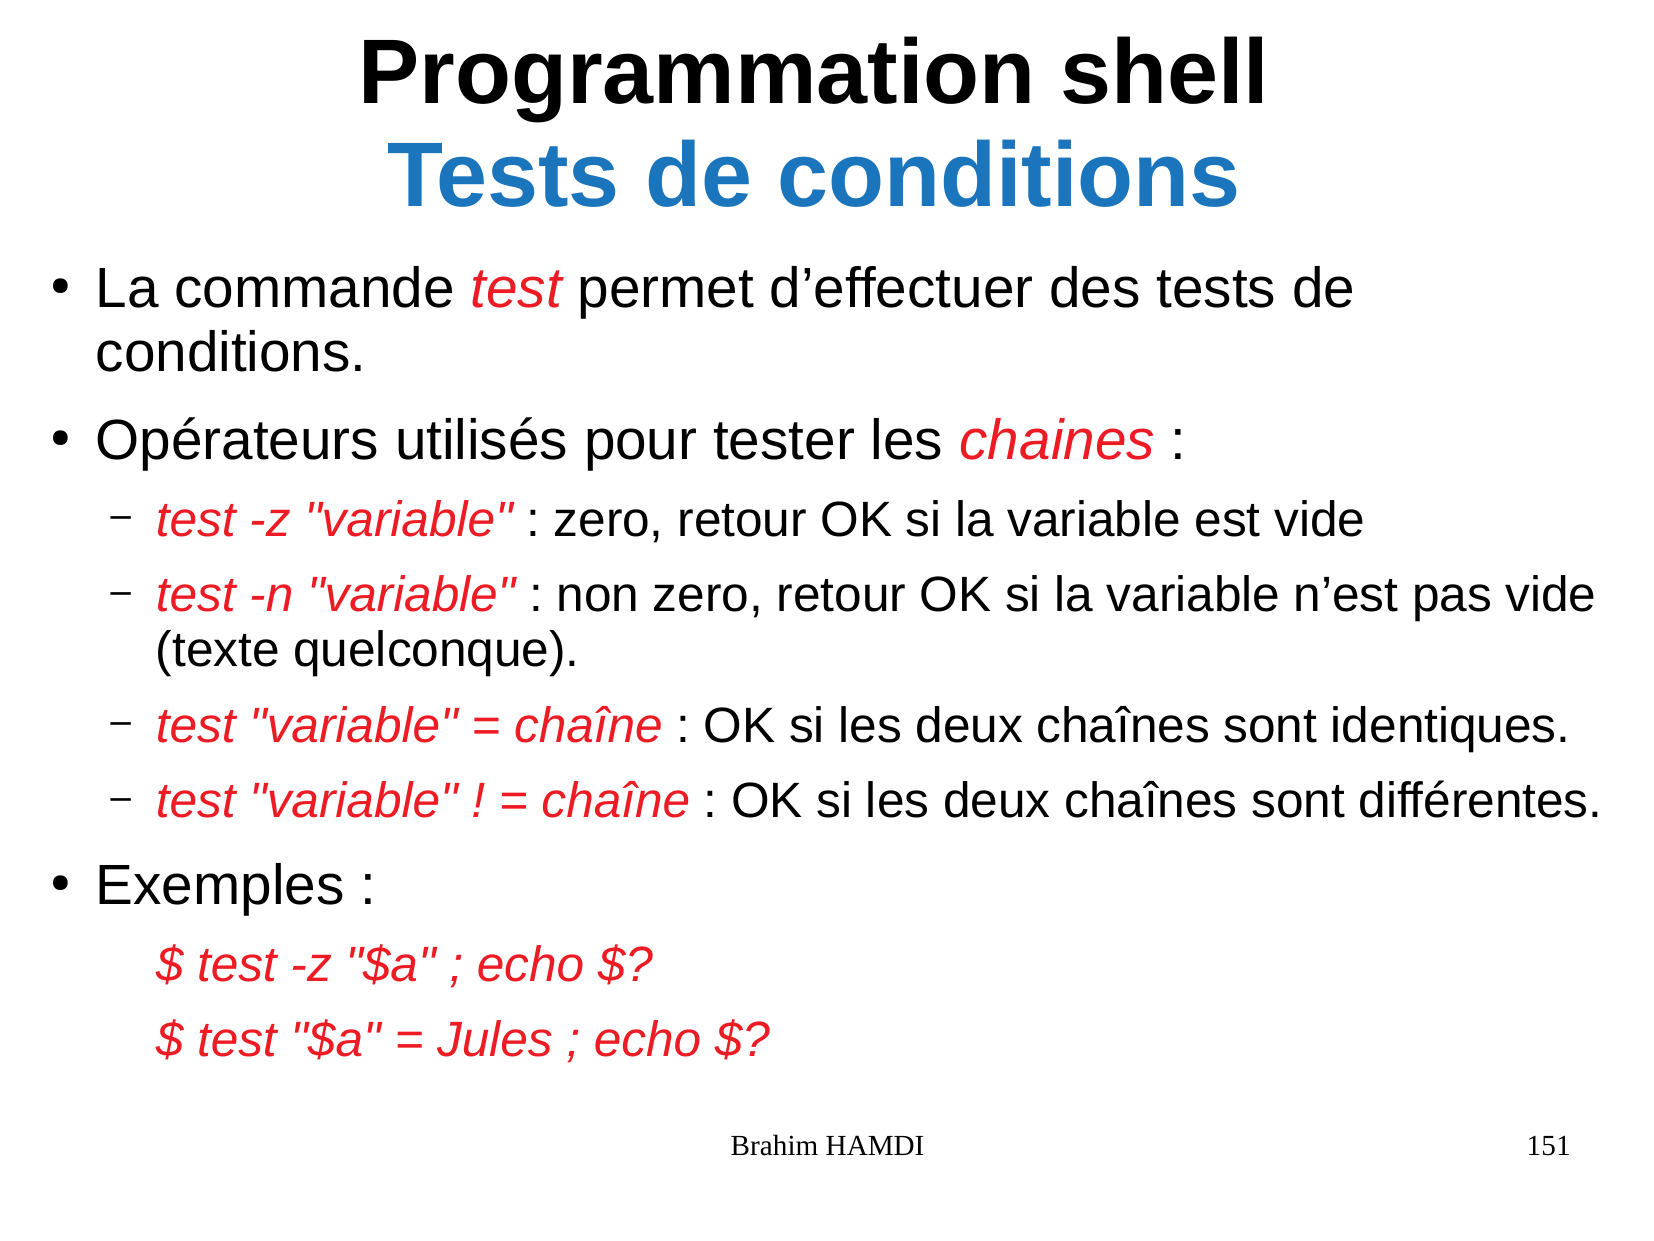

# Programmation shell Tests de conditions
La commande test permet d’effectuer des tests de conditions.
Opérateurs utilisés pour tester les chaines :
test -z "variable" : zero, retour OK si la variable est vide
test -n "variable" : non zero, retour OK si la variable n’est pas vide (texte quelconque).
test "variable" = chaîne : OK si les deux chaînes sont identiques.
test "variable" ! = chaîne : OK si les deux chaînes sont différentes.
Exemples :
$ test -z "$a" ; echo $?
$ test "$a" = Jules ; echo $?
Brahim HAMDI
151